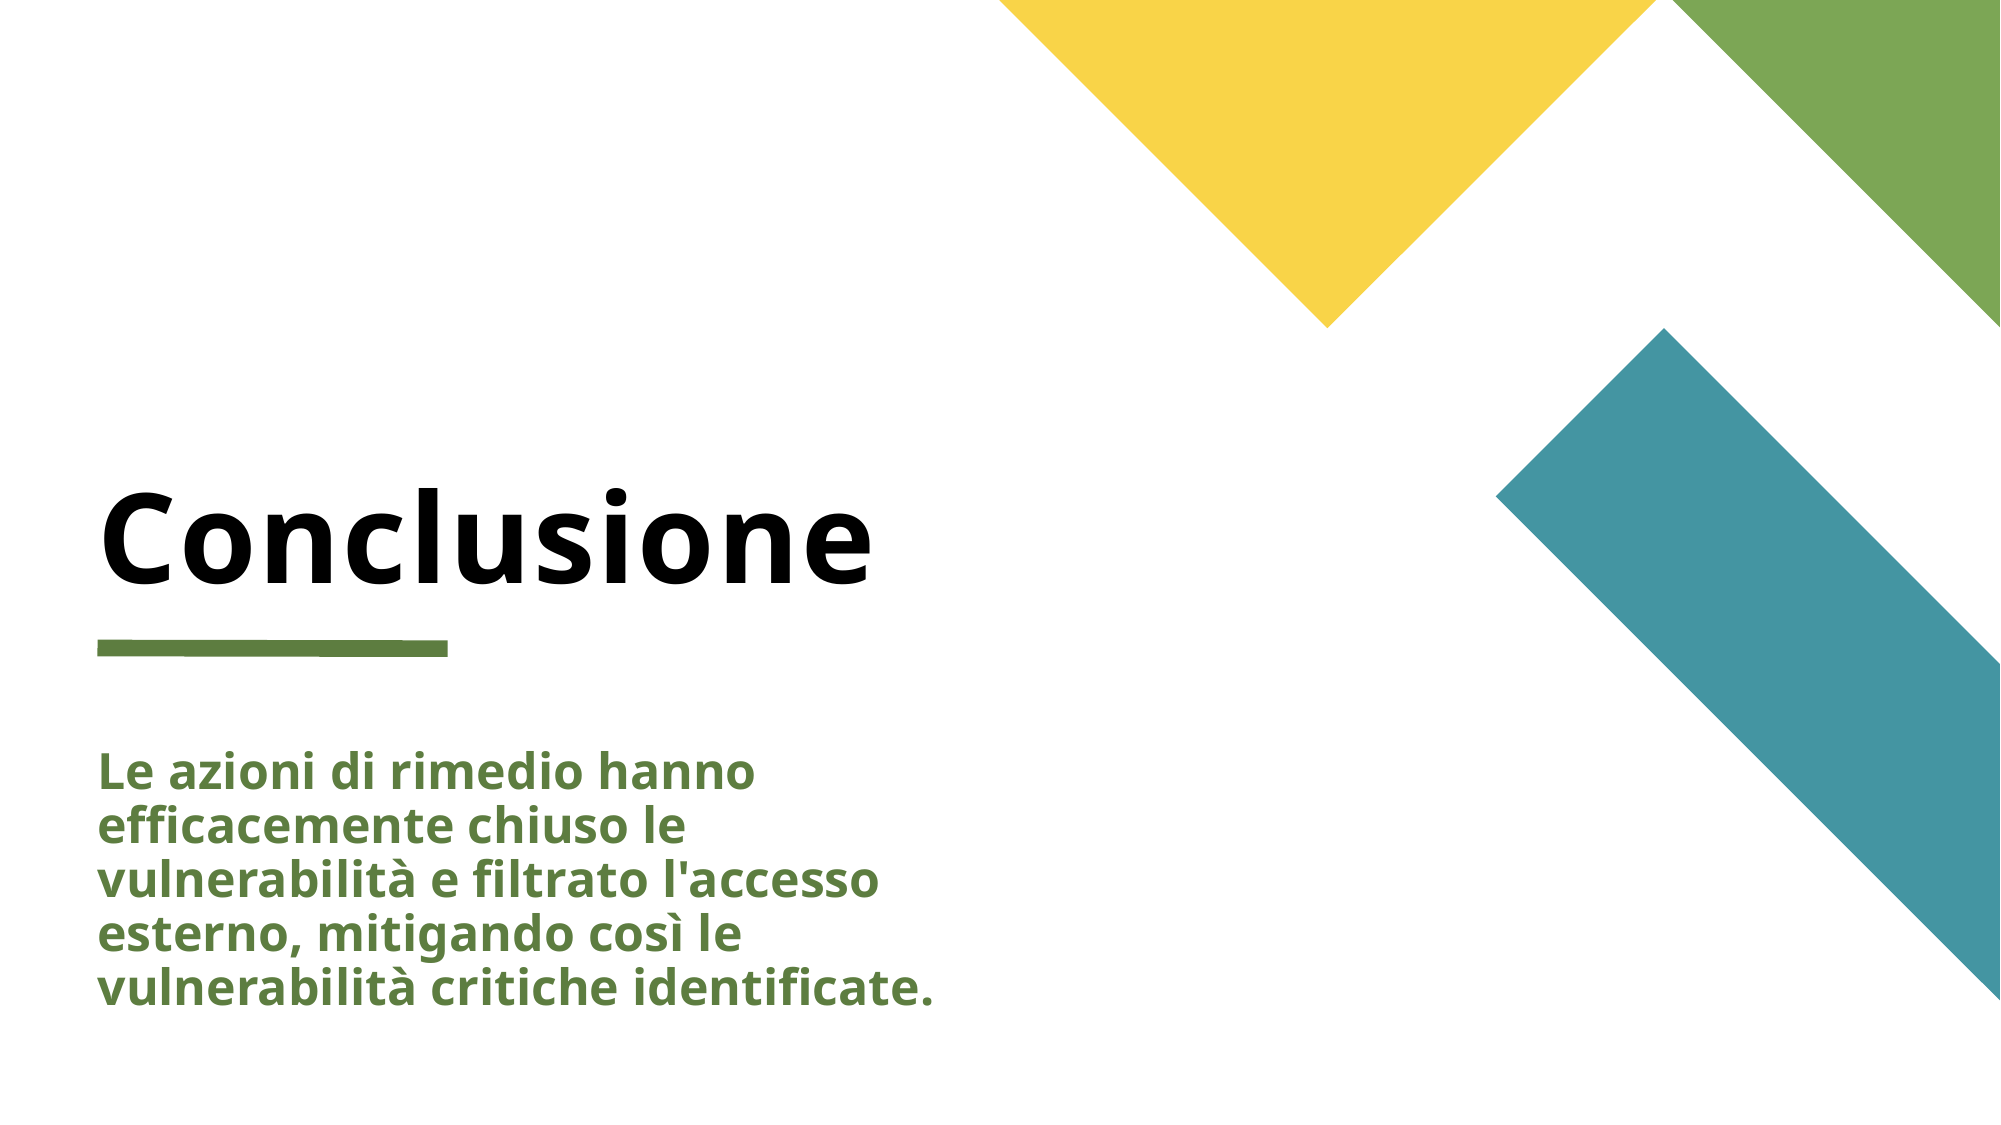

# Conclusione
Le azioni di rimedio hanno efficacemente chiuso le vulnerabilità e filtrato l'accesso esterno, mitigando così le vulnerabilità critiche identificate.